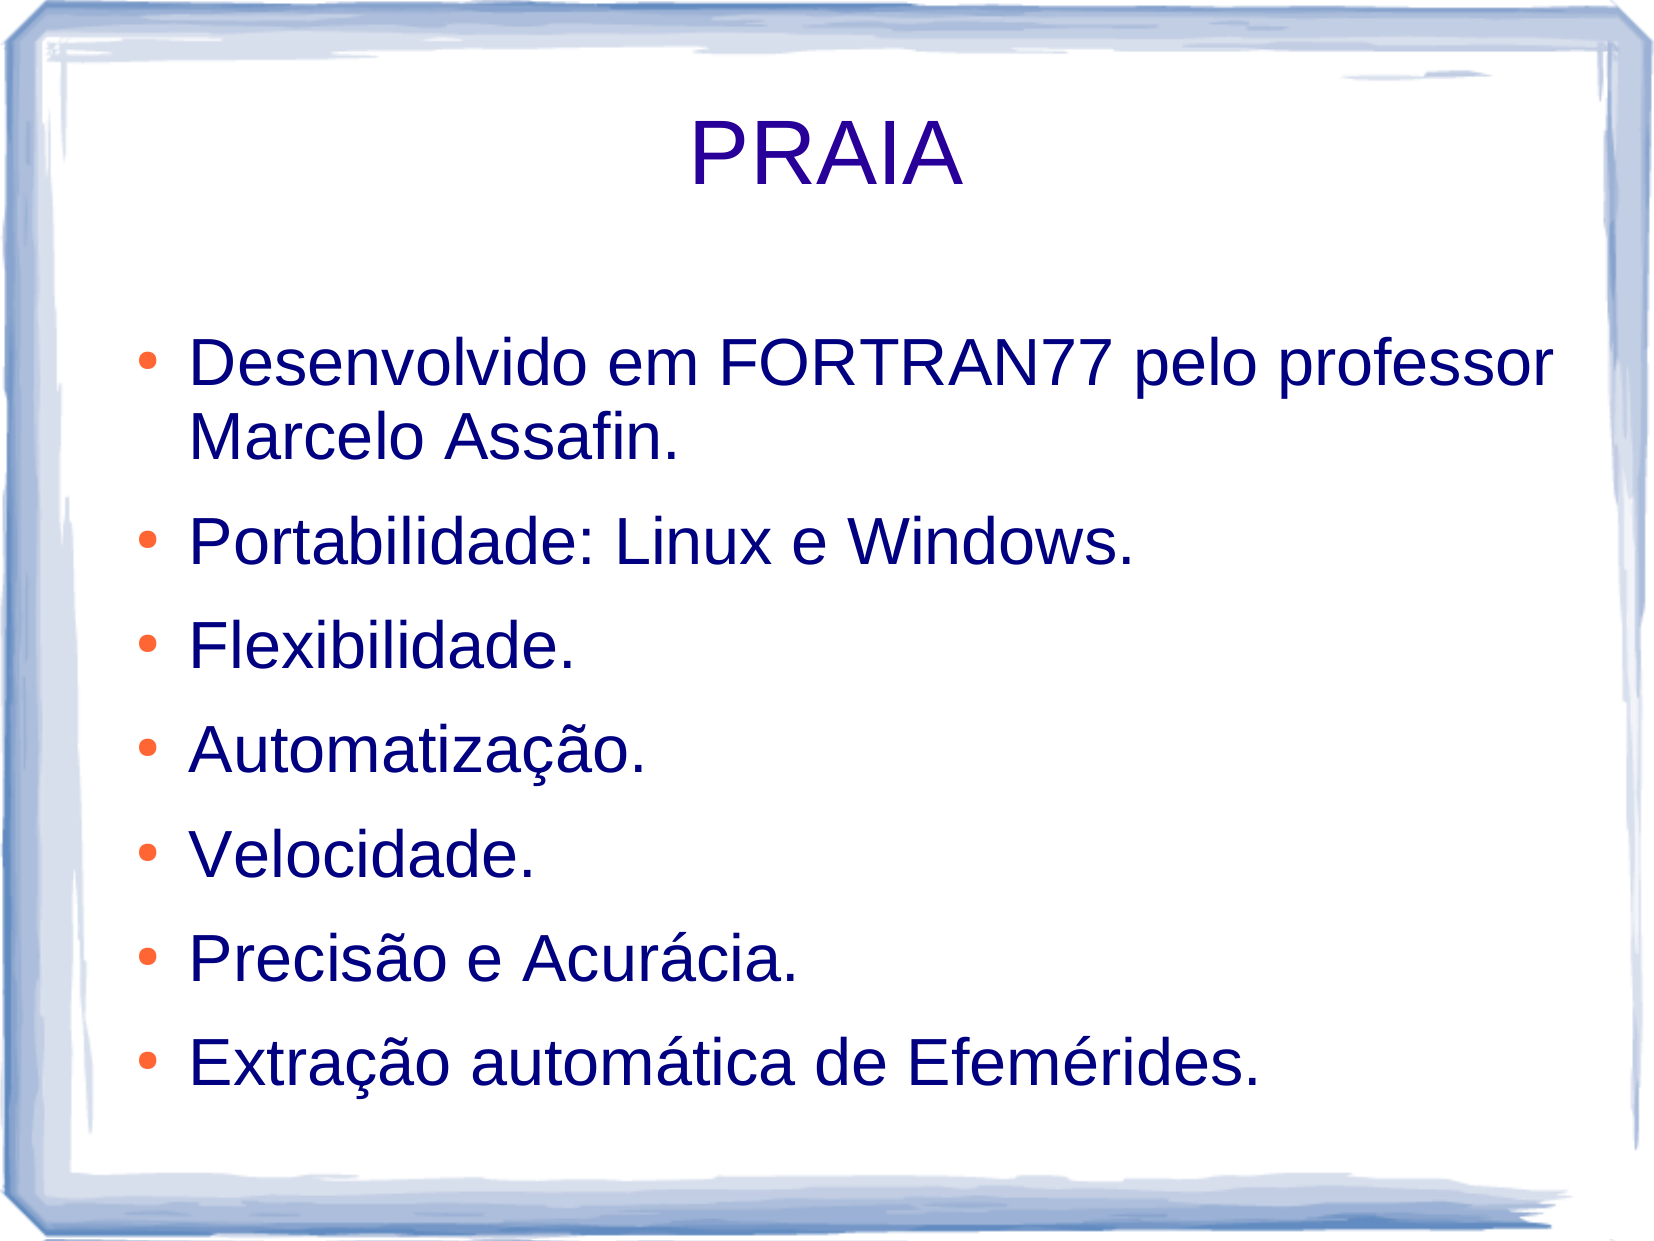

# PRAIA
Desenvolvido em FORTRAN77 pelo professor Marcelo Assafin.
Portabilidade: Linux e Windows.
Flexibilidade.
Automatização.
Velocidade.
Precisão e Acurácia.
Extração automática de Efemérides.